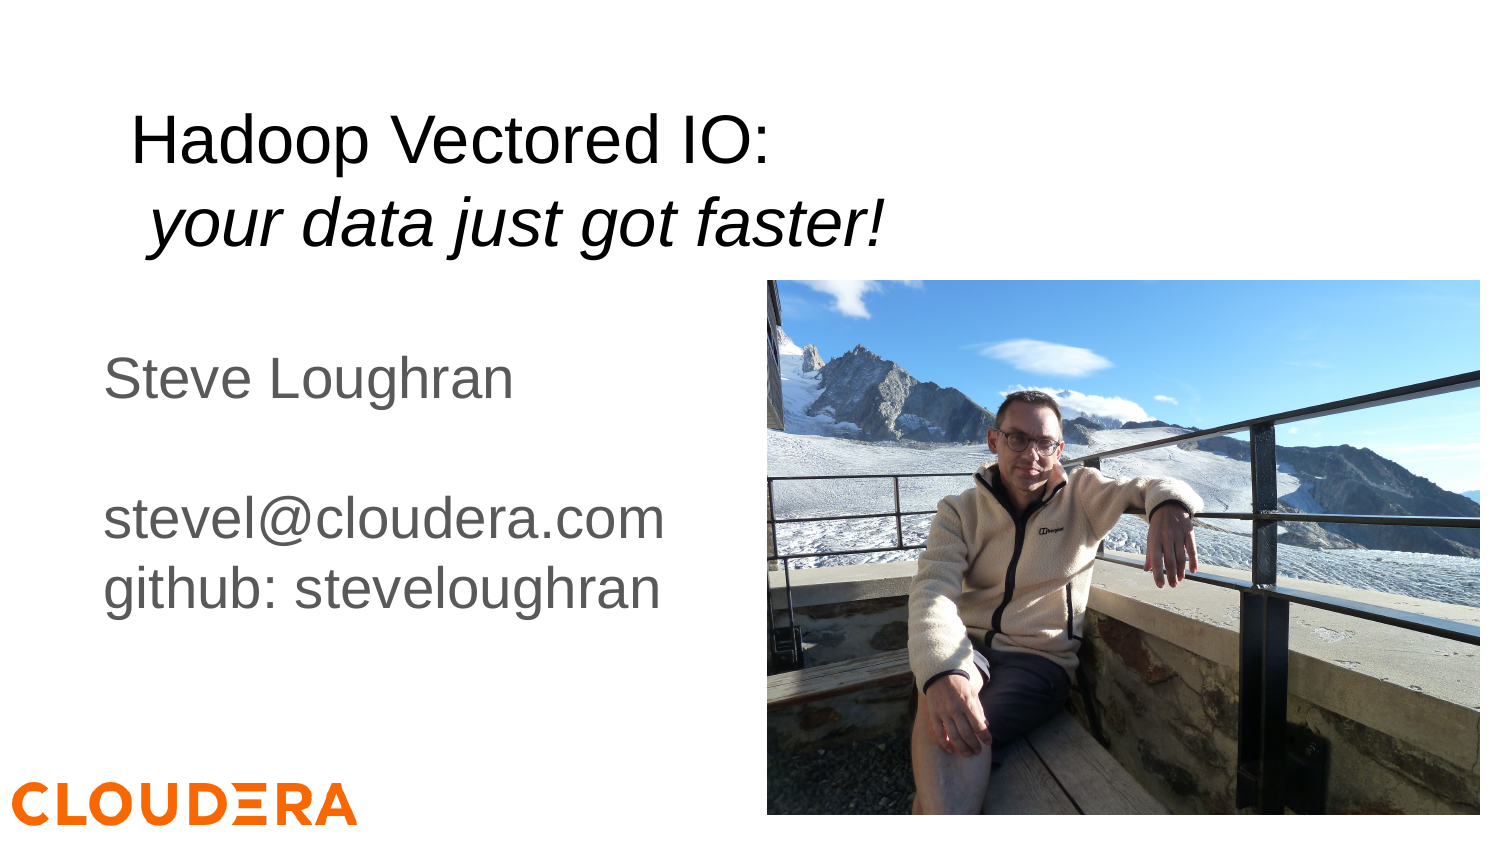

Hadoop Vectored IO:
 your data just got faster!
# Steve Loughran stevel@cloudera.com
github: steveloughran